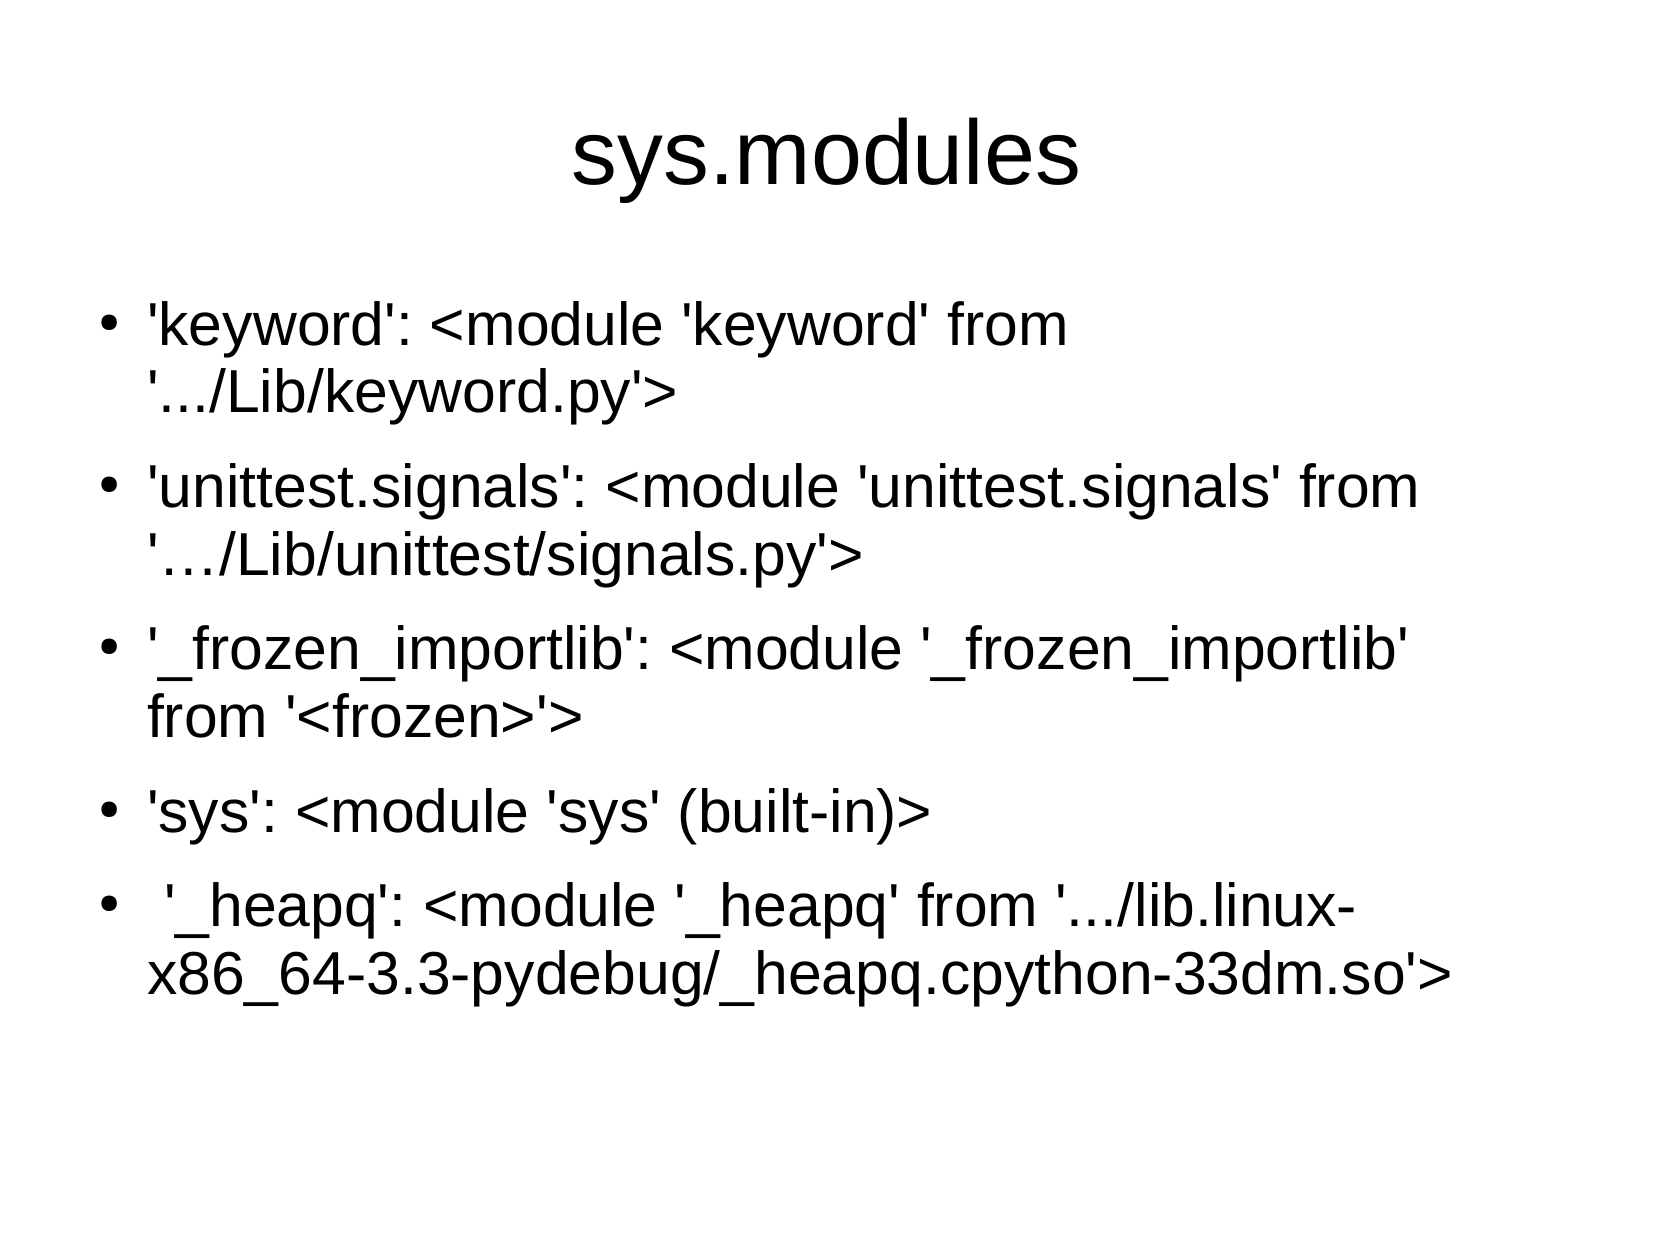

# sys.modules
'keyword': <module 'keyword' from '.../Lib/keyword.py'>
'unittest.signals': <module 'unittest.signals' from '…/Lib/unittest/signals.py'>
'_frozen_importlib': <module '_frozen_importlib' from '<frozen>'>
'sys': <module 'sys' (built-in)>
 '_heapq': <module '_heapq' from '.../lib.linux-x86_64-3.3-pydebug/_heapq.cpython-33dm.so'>